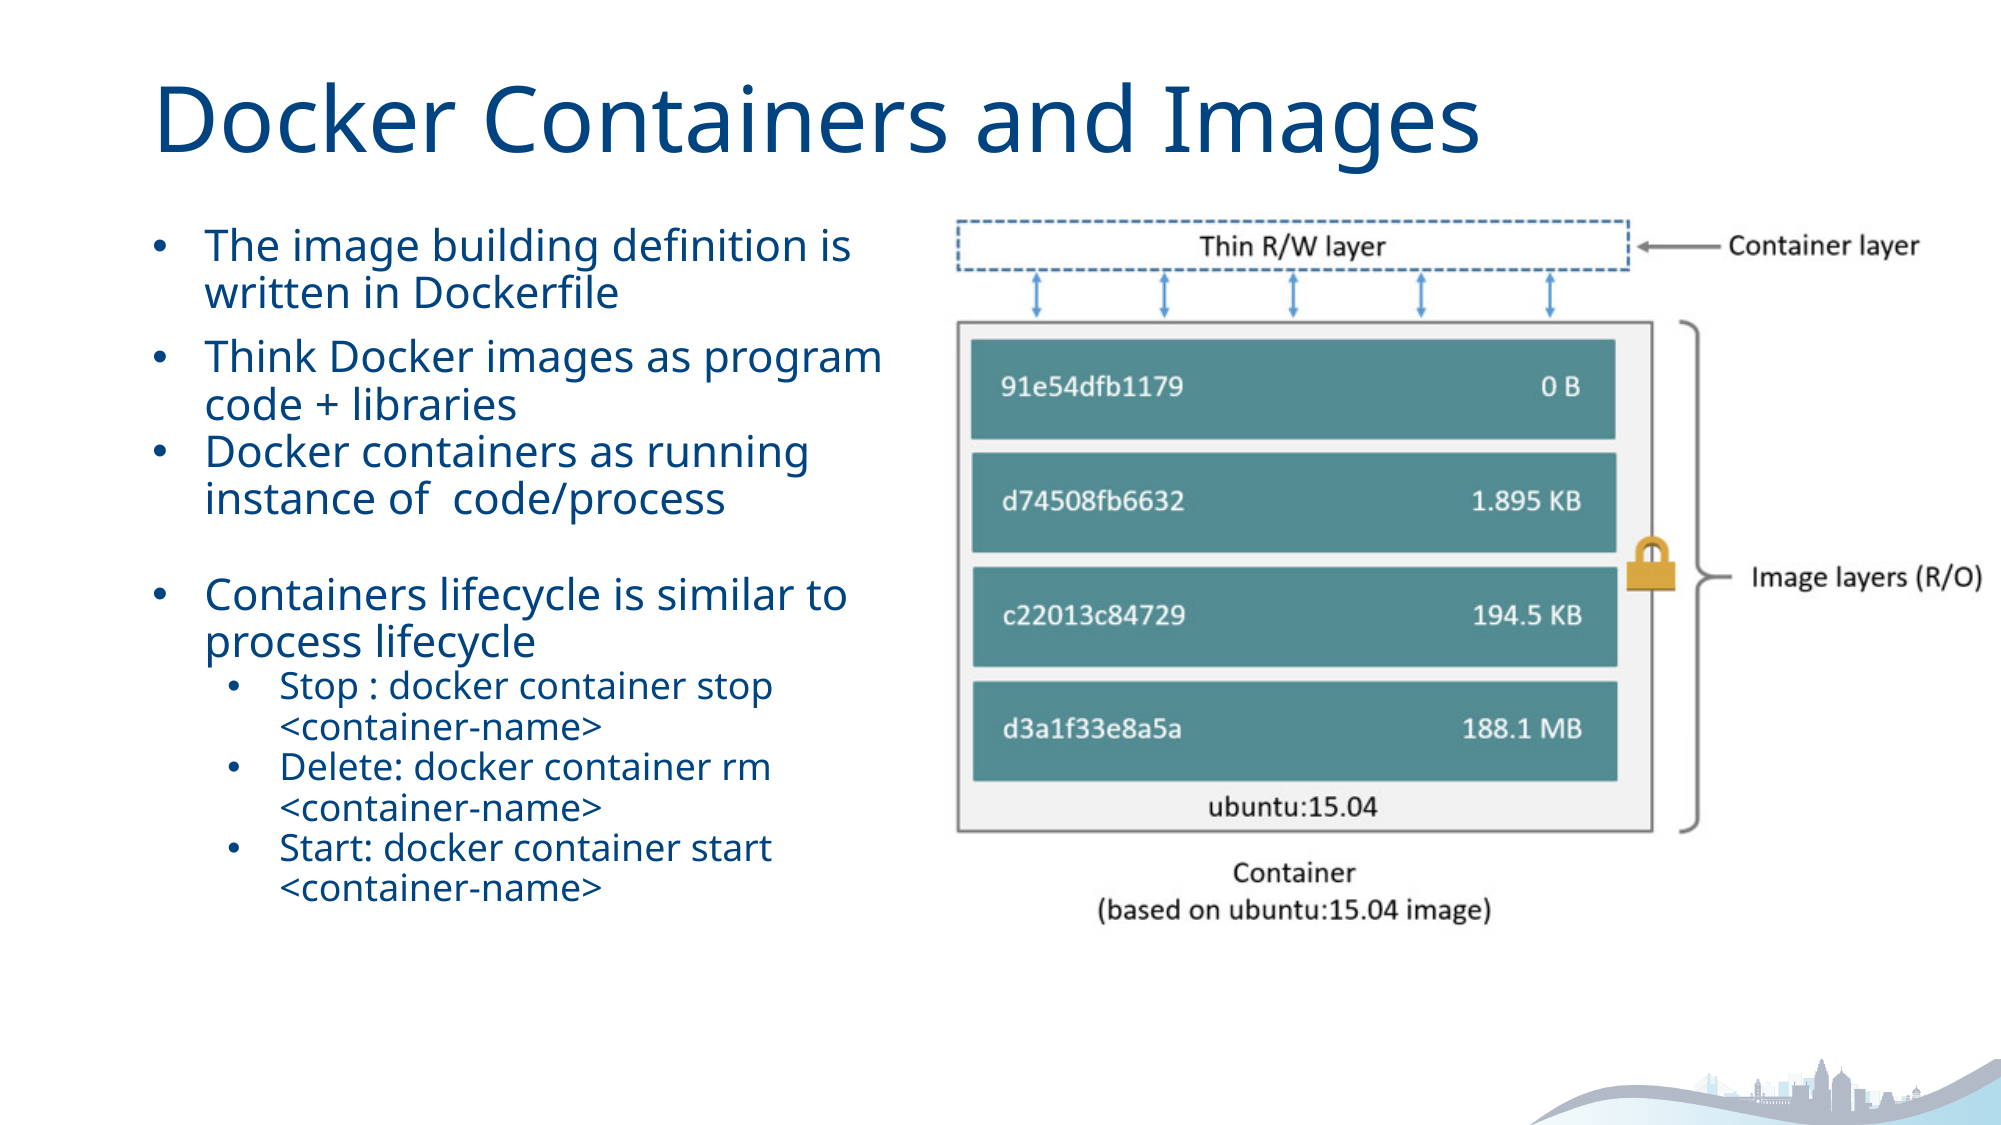

# Docker Containers and Images
The image building definition is written in Dockerfile
Think Docker images as program code + libraries
Docker containers as running instance of code/process
Containers lifecycle is similar to process lifecycle
Stop : docker container stop <container-name>
Delete: docker container rm <container-name>
Start: docker container start <container-name>